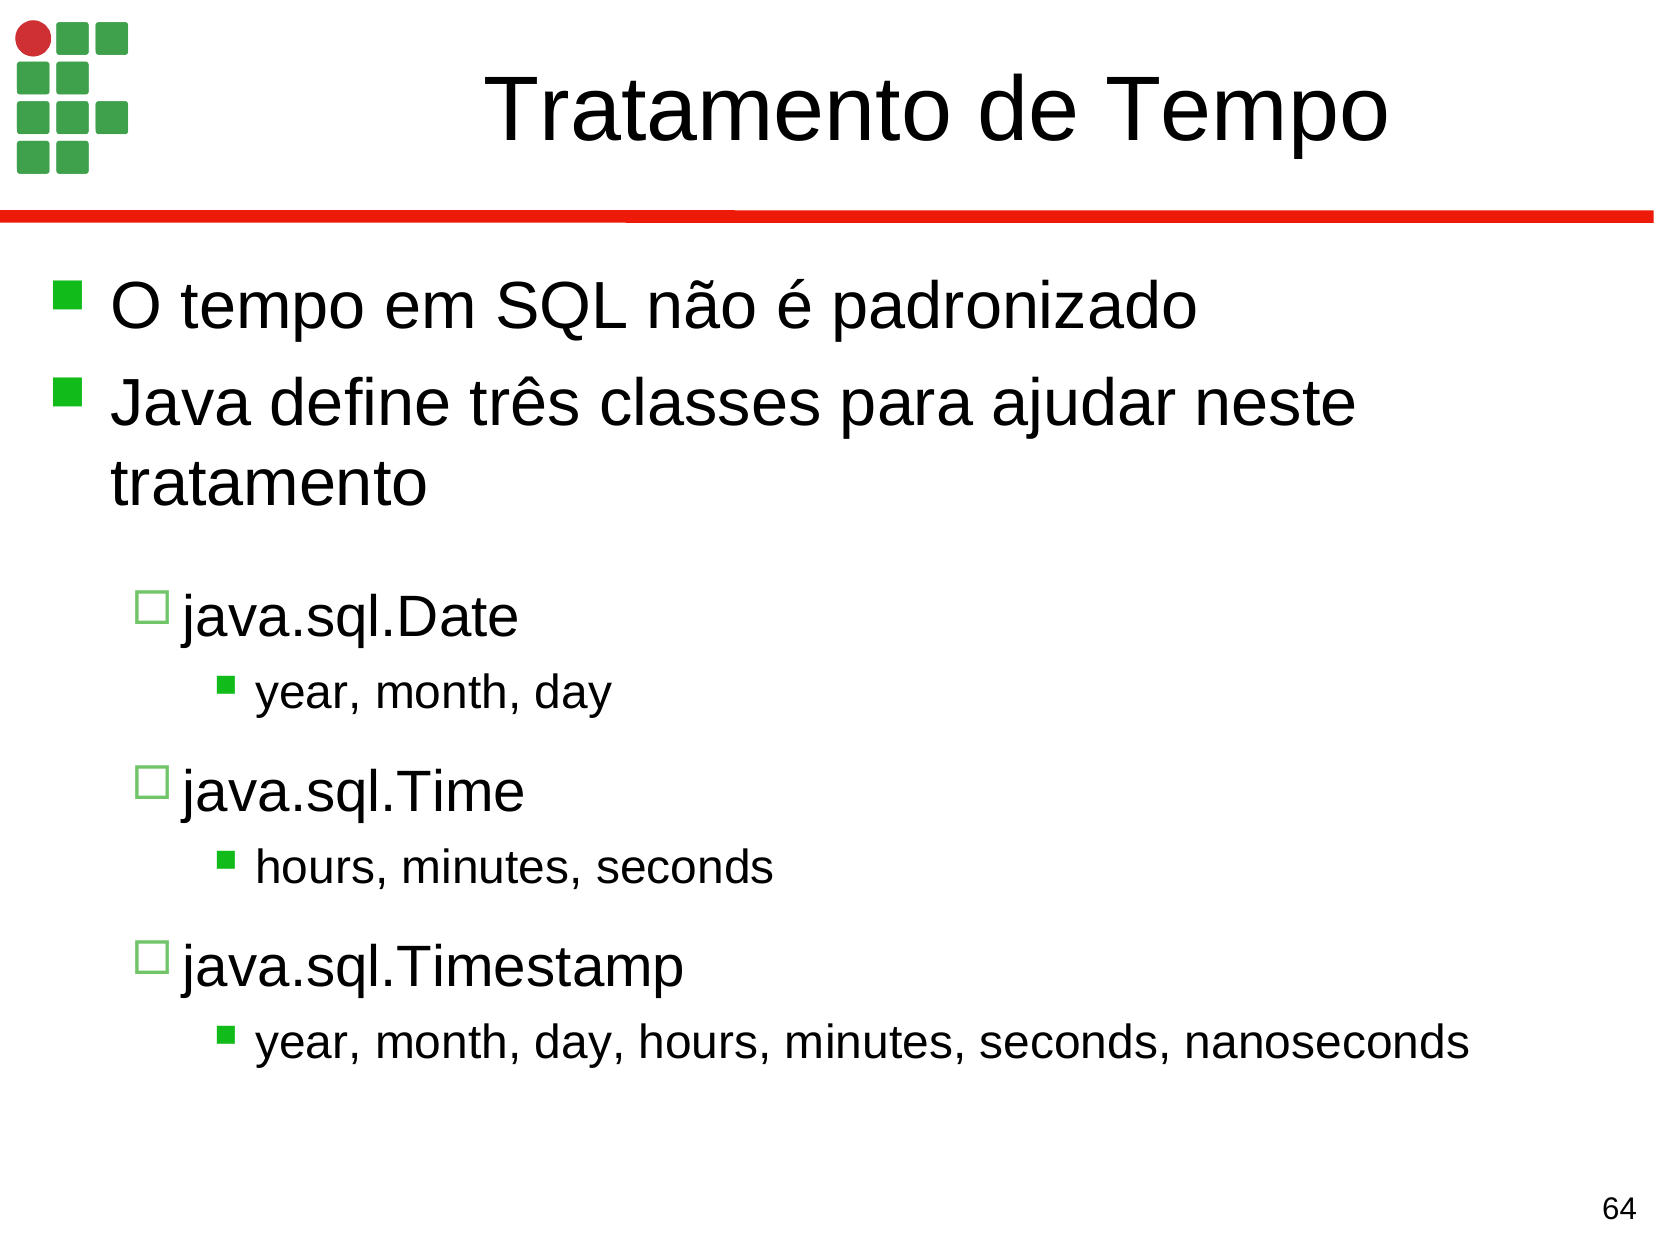

Tratamento de Tempo
O tempo em SQL não é padronizado
Java define três classes para ajudar neste tratamento
java.sql.Date
year, month, day
java.sql.Time
hours, minutes, seconds
java.sql.Timestamp
year, month, day, hours, minutes, seconds, nanoseconds